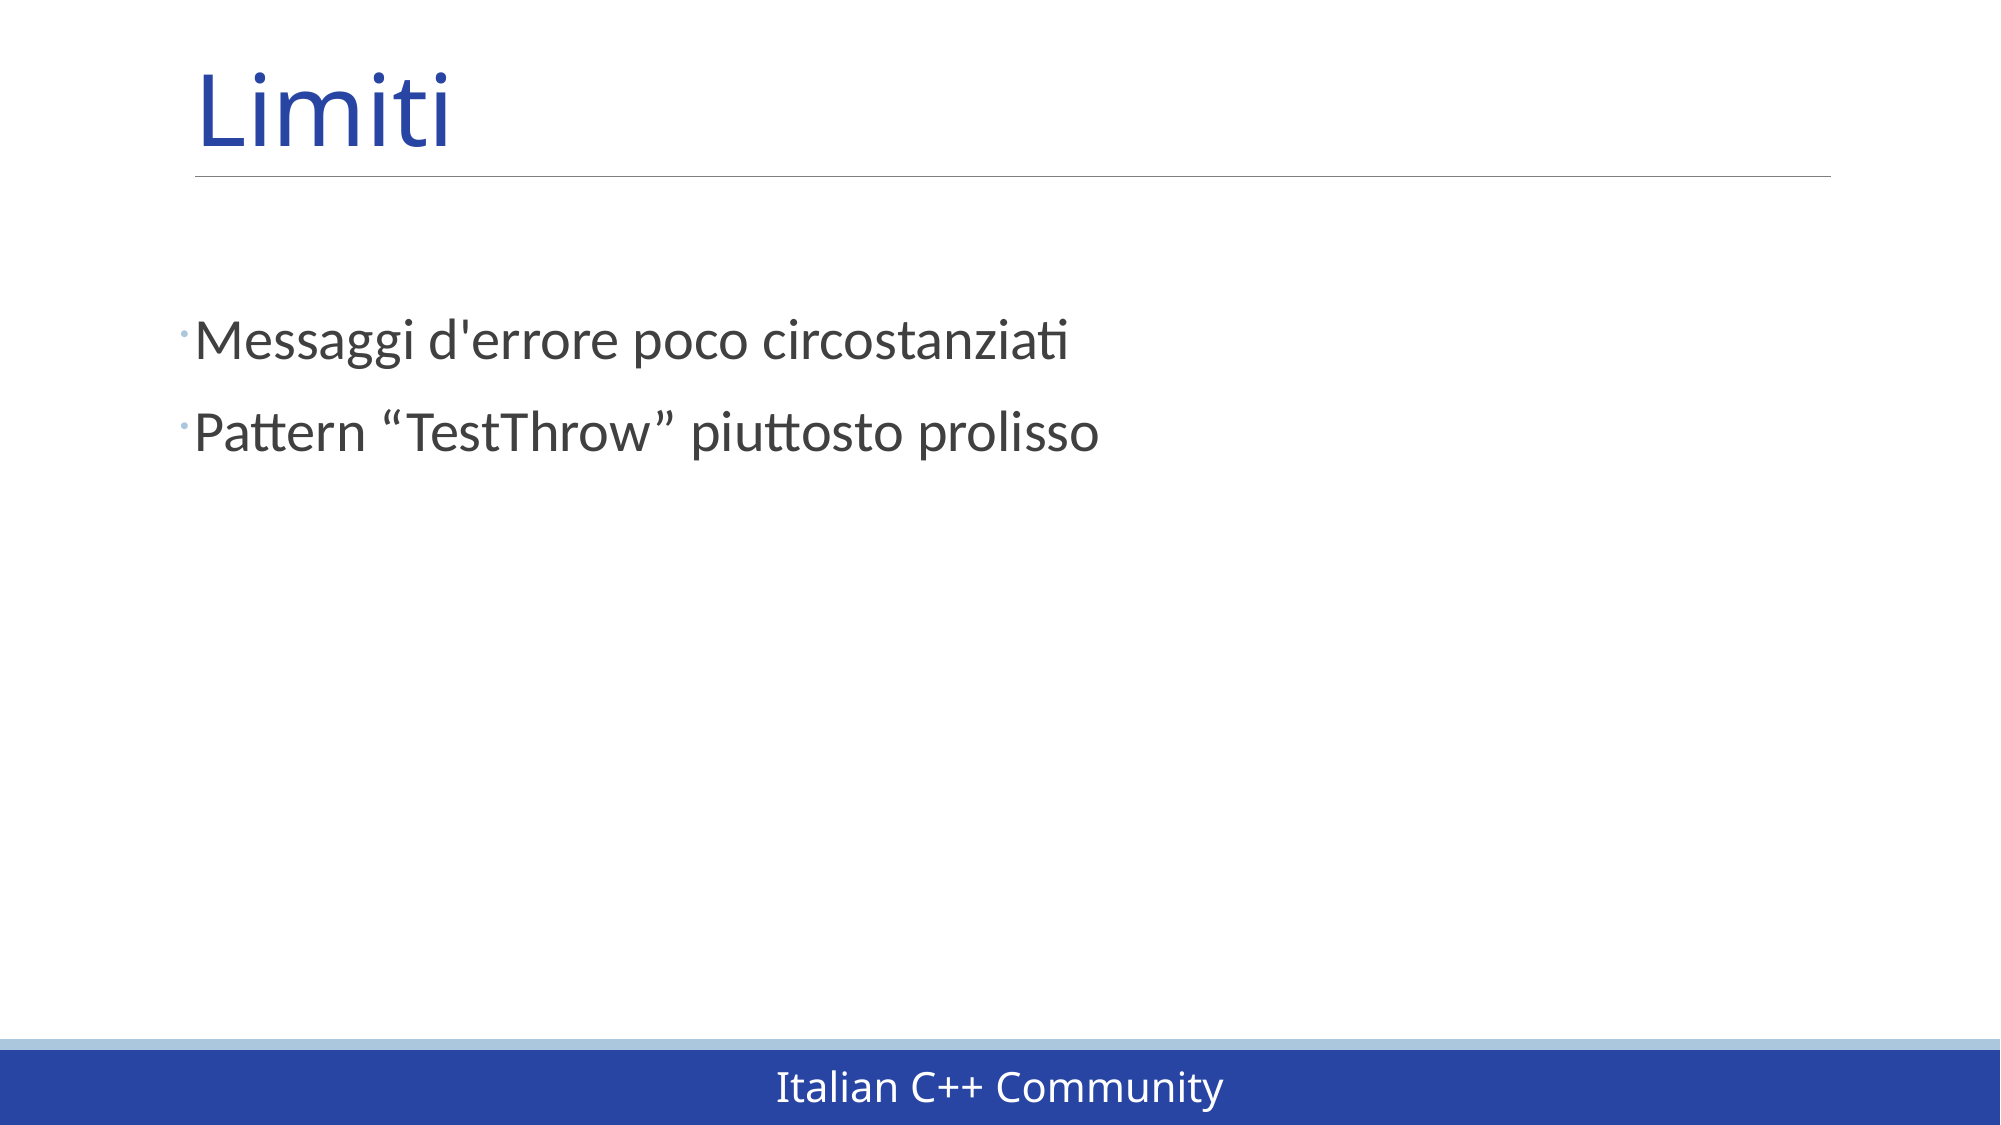

# Limiti
Messaggi d'errore poco circostanziati
Pattern “TestThrow” piuttosto prolisso